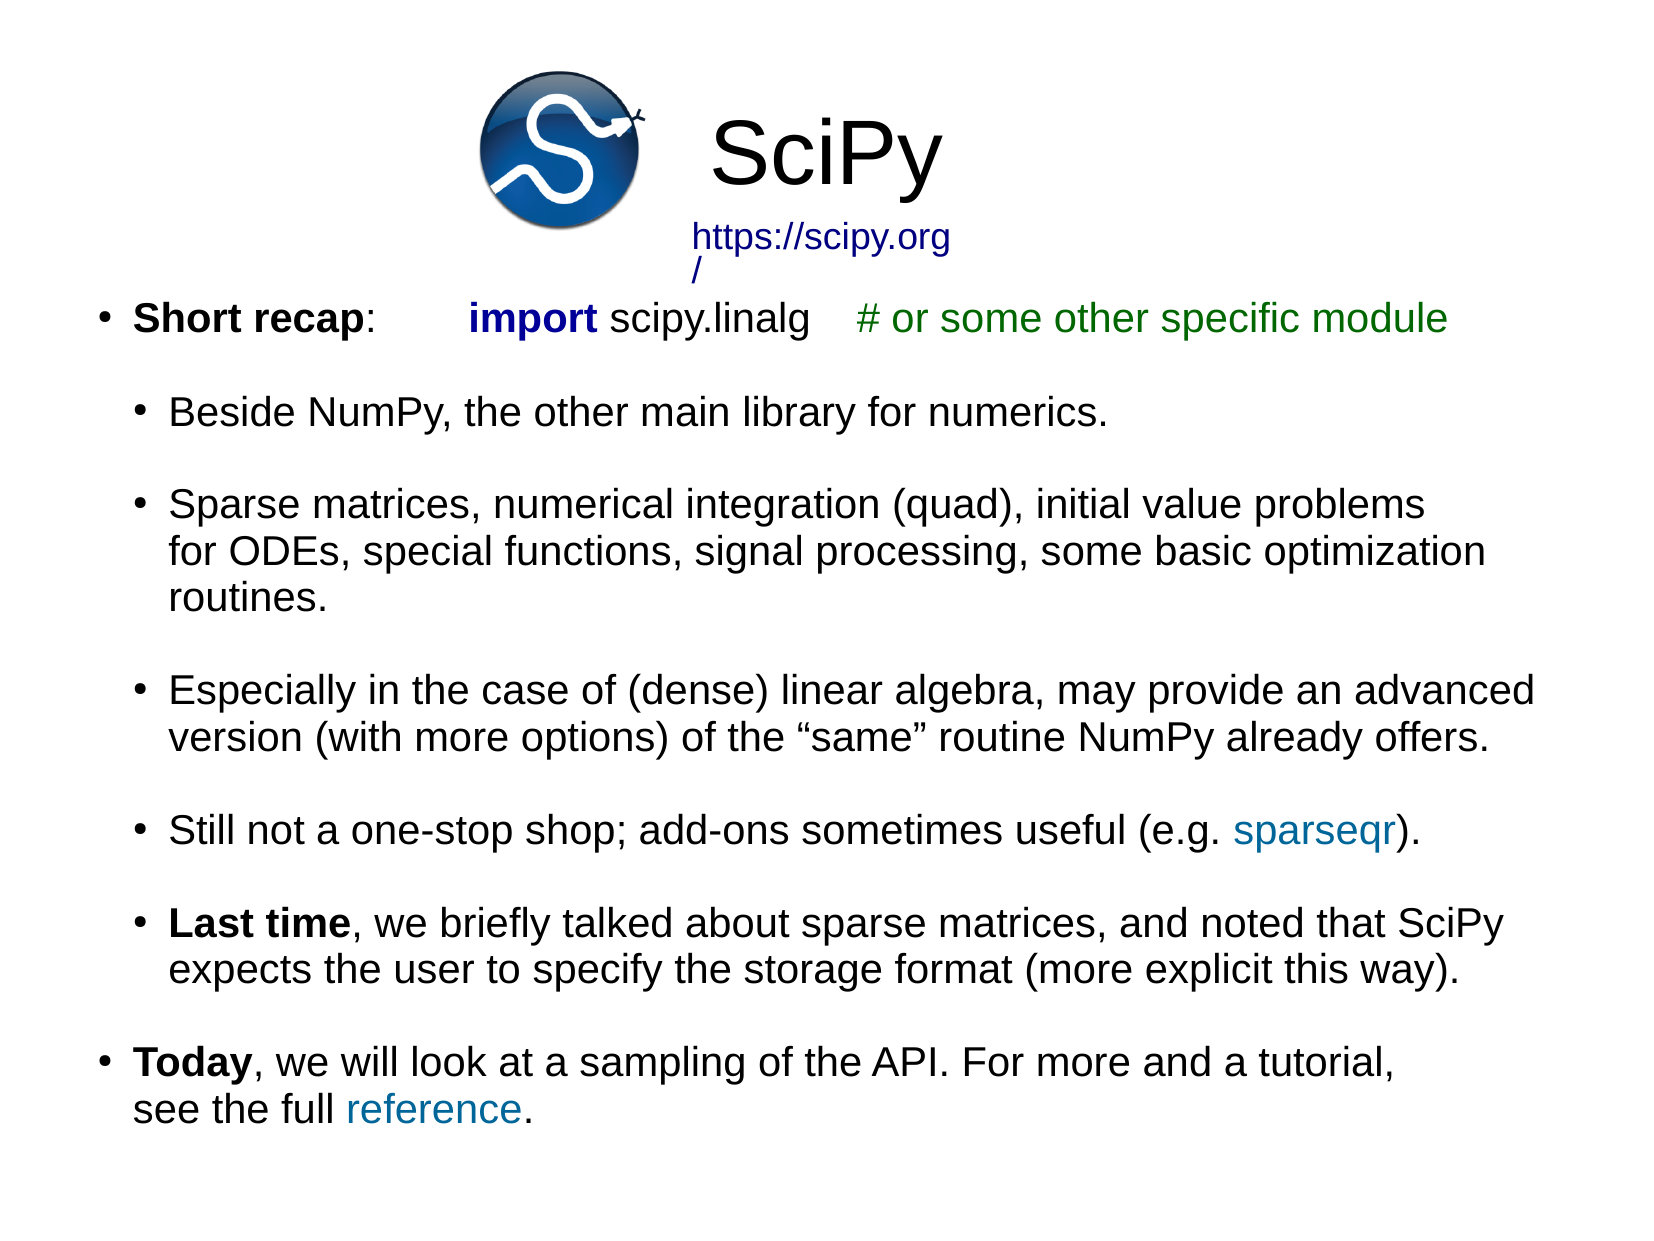

# SciPy
https://scipy.org/
Short recap: import scipy.linalg # or some other specific module
Beside NumPy, the other main library for numerics.
Sparse matrices, numerical integration (quad), initial value problems
for ODEs, special functions, signal processing, some basic optimization routines.
Especially in the case of (dense) linear algebra, may provide an advanced version (with more options) of the “same” routine NumPy already offers.
Still not a one-stop shop; add-ons sometimes useful (e.g. sparseqr).
Last time, we briefly talked about sparse matrices, and noted that SciPy expects the user to specify the storage format (more explicit this way).
Today, we will look at a sampling of the API. For more and a tutorial,
see the full reference.